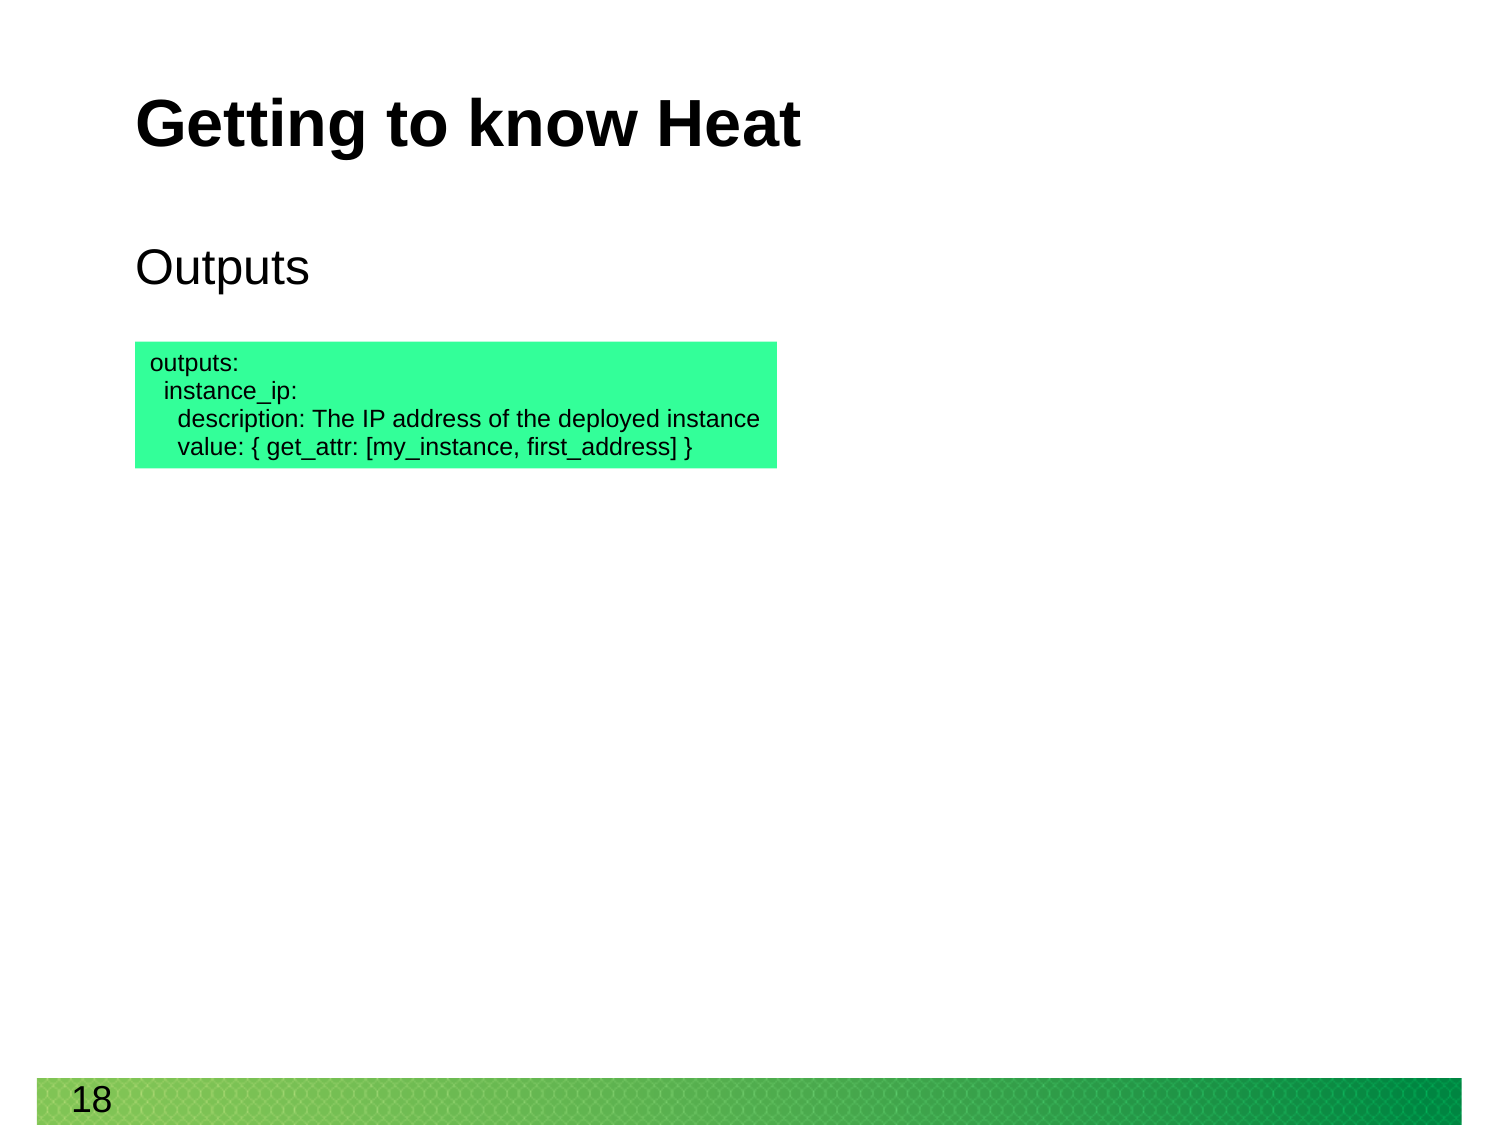

# Getting to know Heat
Outputs
outputs:
 instance_ip:
 description: The IP address of the deployed instance
 value: { get_attr: [my_instance, first_address] }